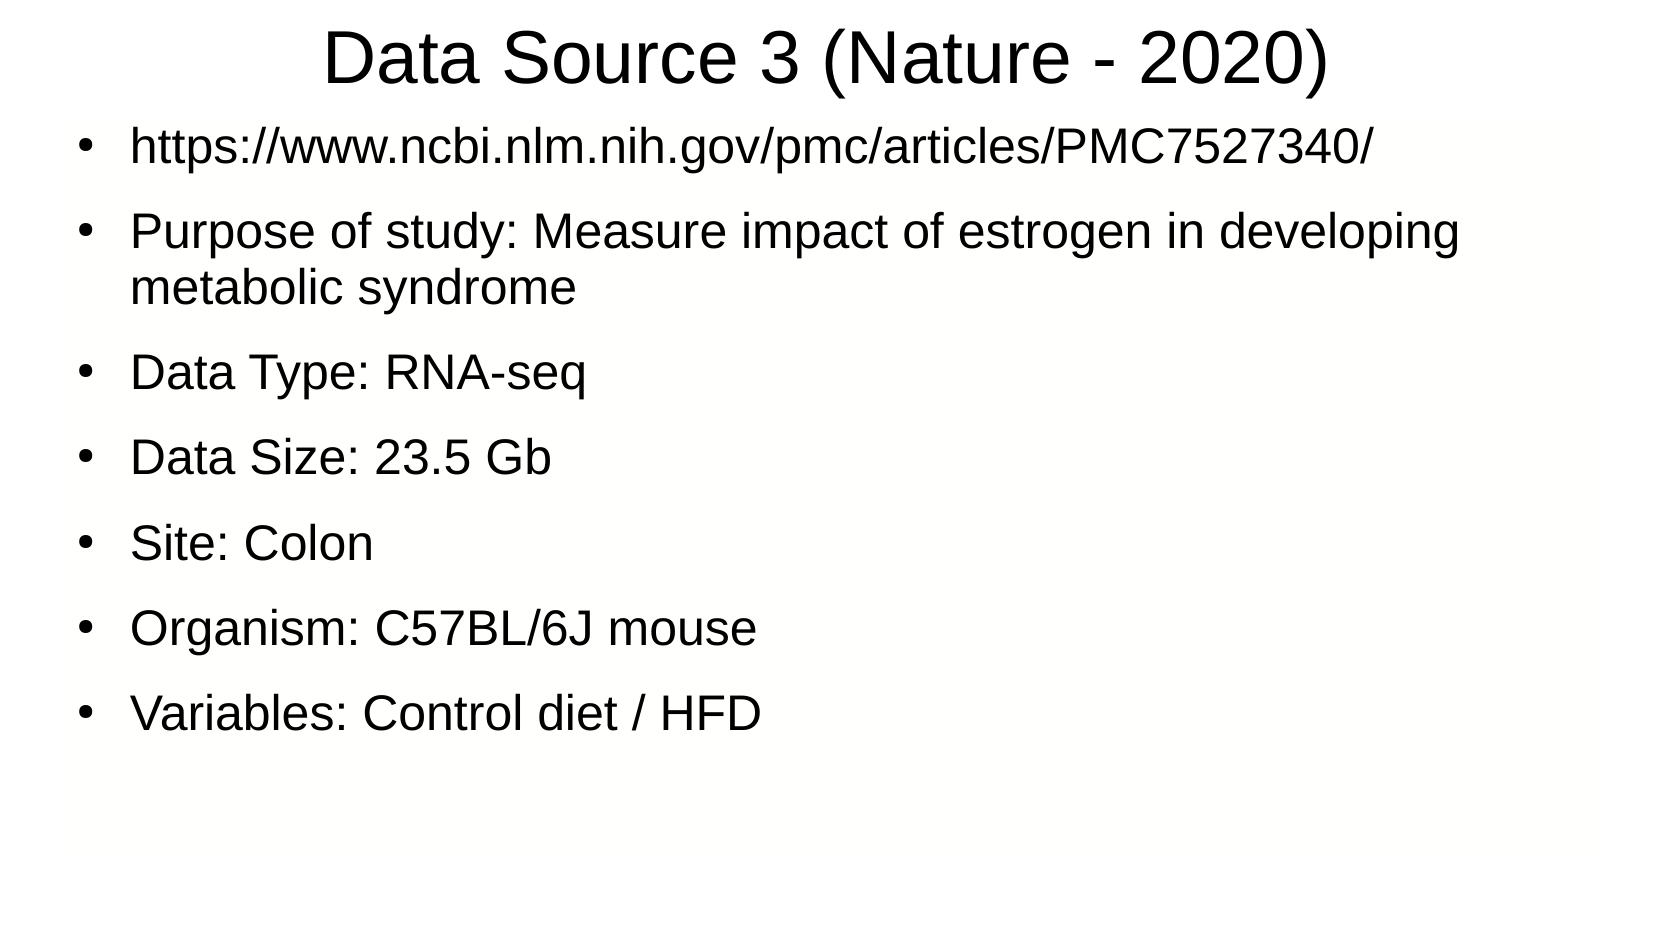

Data Source 3 (Nature - 2020)
# https://www.ncbi.nlm.nih.gov/pmc/articles/PMC7527340/
Purpose of study: Measure impact of estrogen in developing metabolic syndrome
Data Type: RNA-seq
Data Size: 23.5 Gb
Site: Colon
Organism: C57BL/6J mouse
Variables: Control diet / HFD